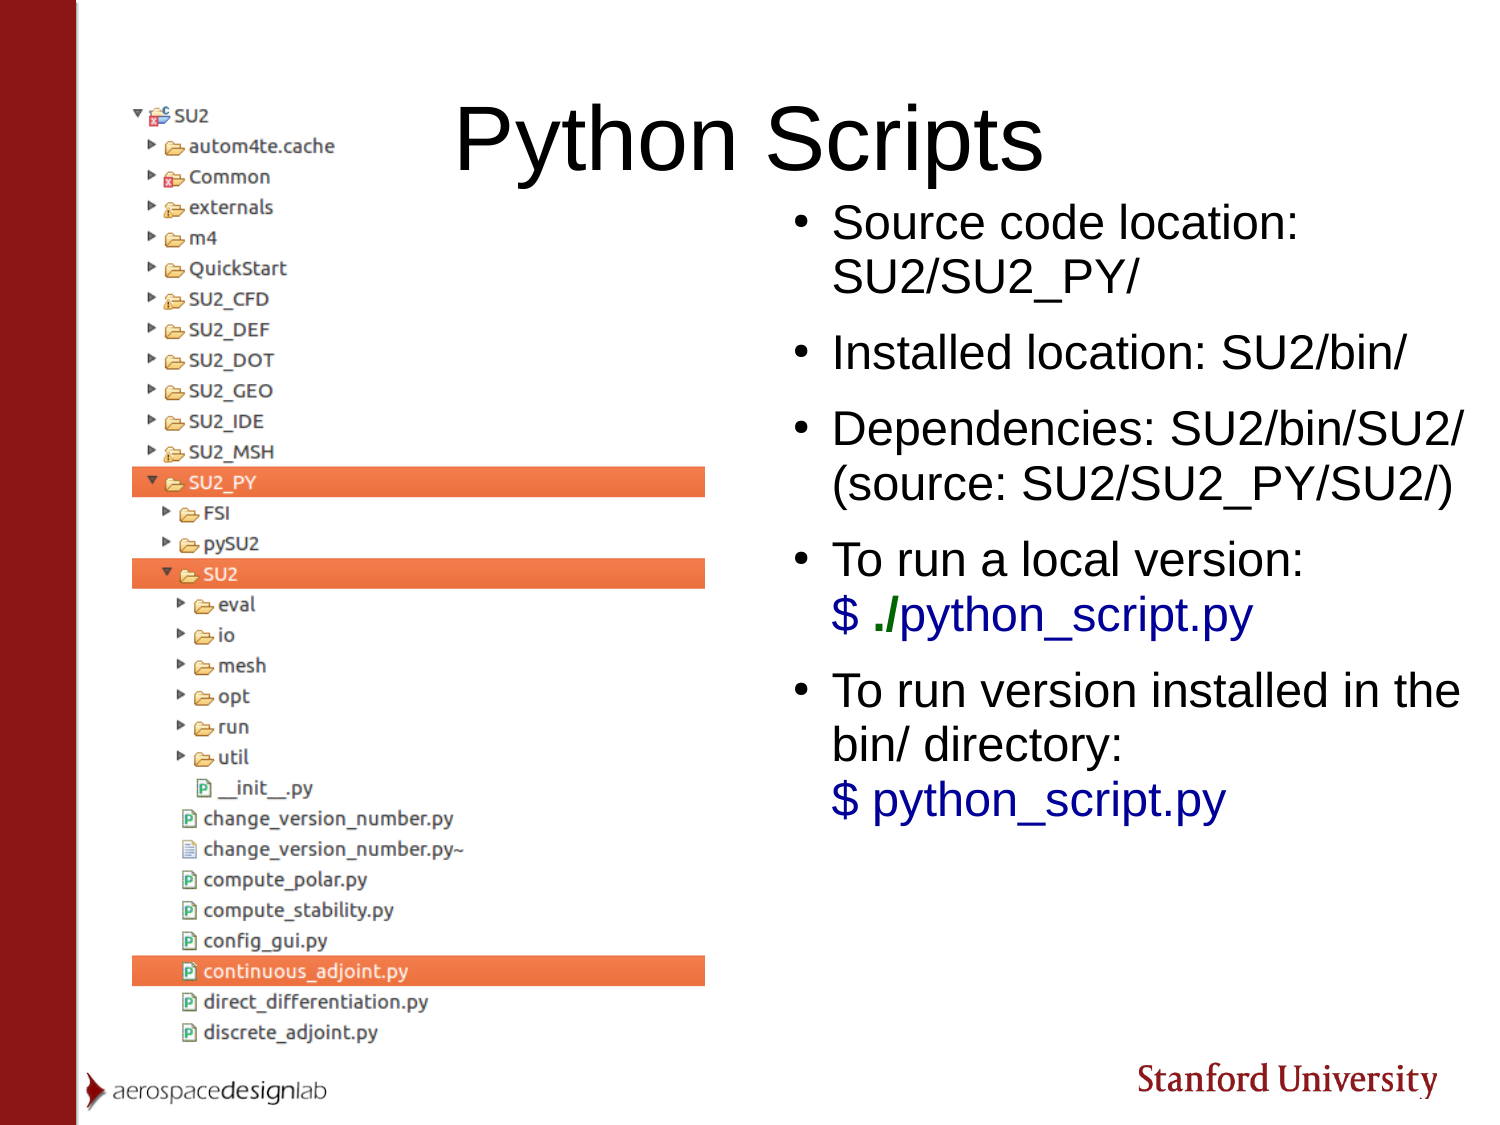

Python Scripts
# Source code location: SU2/SU2_PY/
Installed location: SU2/bin/
Dependencies: SU2/bin/SU2/
(source: SU2/SU2_PY/SU2/)
To run a local version:
$ ./python_script.py
To run version installed in the bin/ directory:
$ python_script.py